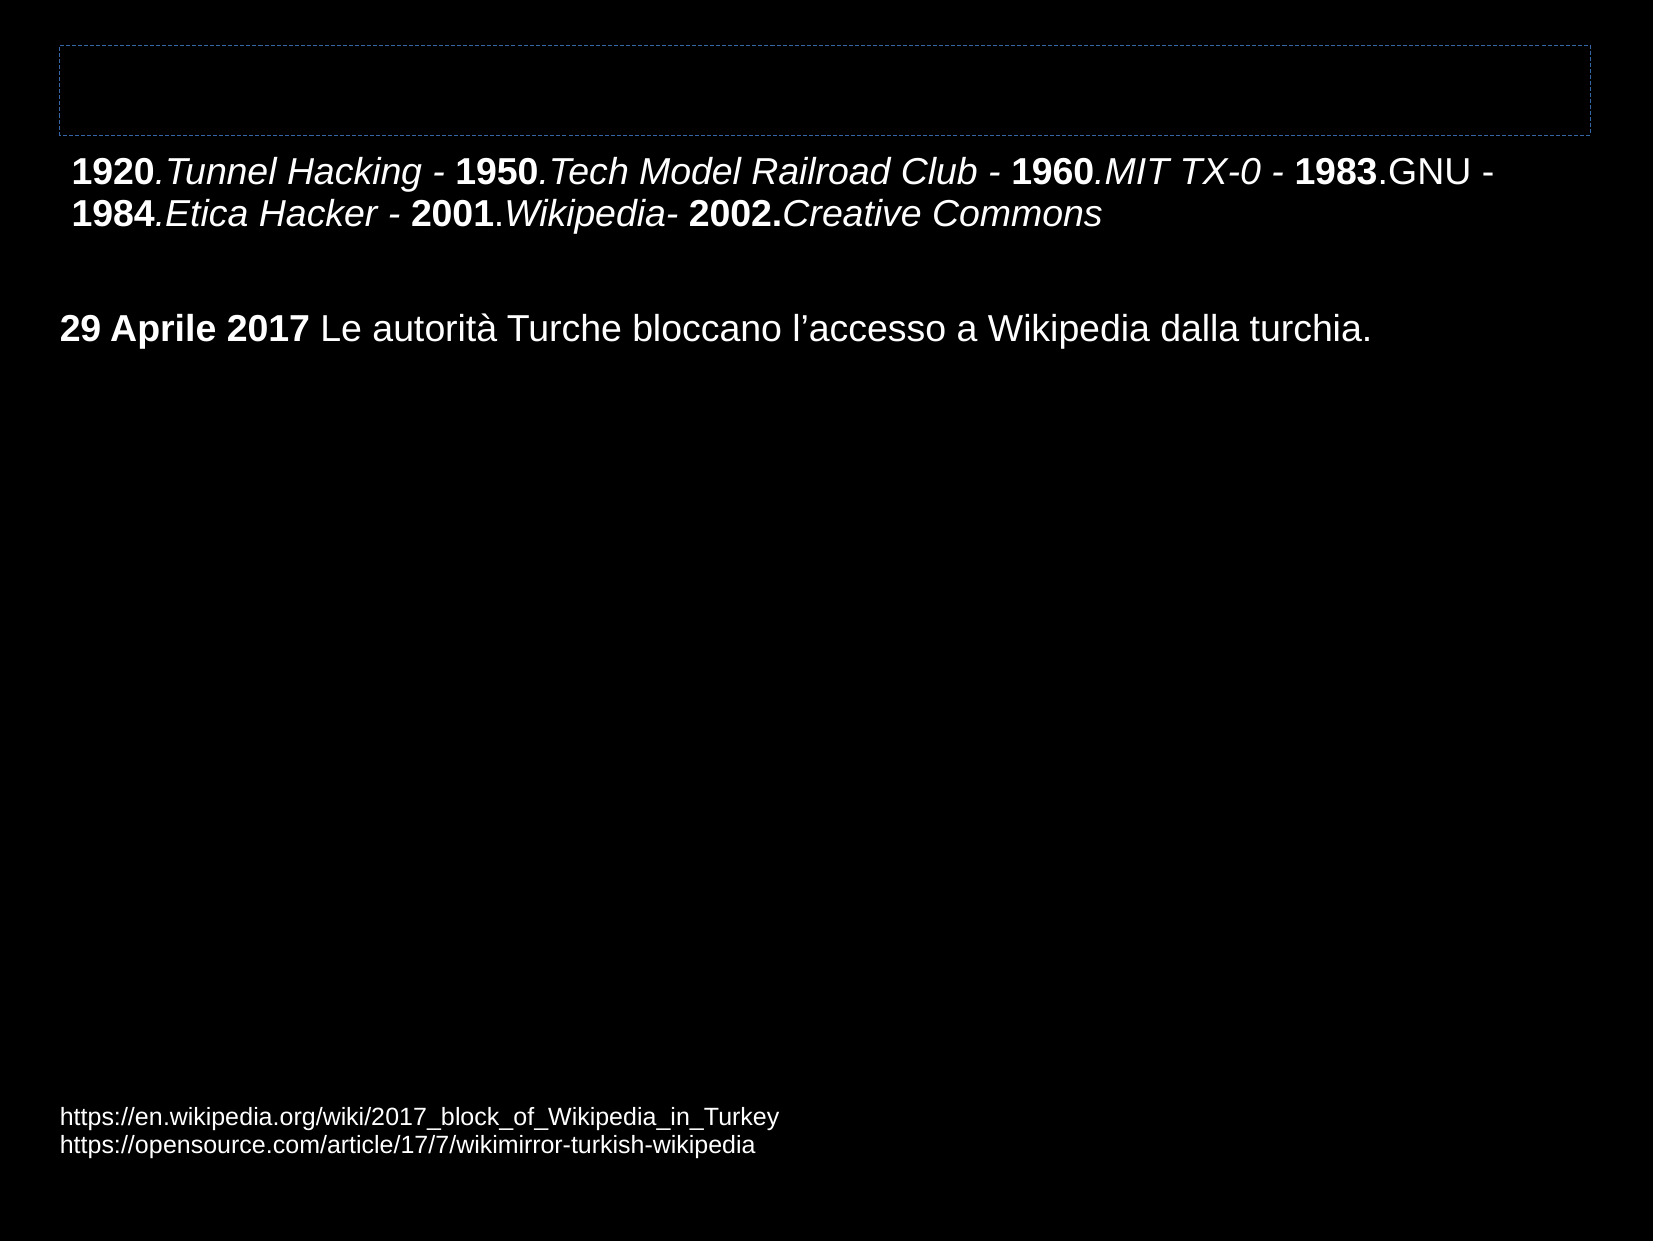

#
1920.Tunnel Hacking - 1950.Tech Model Railroad Club - 1960.MIT TX-0 - 1983.GNU - 1984.Etica Hacker - 2001.Wikipedia- 2002.Creative Commons-
29 Aprile 2017 Le autorità Turche bloccano l’accesso a Wikipedia dalla turchia.
https://en.wikipedia.org/wiki/2017_block_of_Wikipedia_in_Turkey
https://opensource.com/article/17/7/wikimirror-turkish-wikipedia